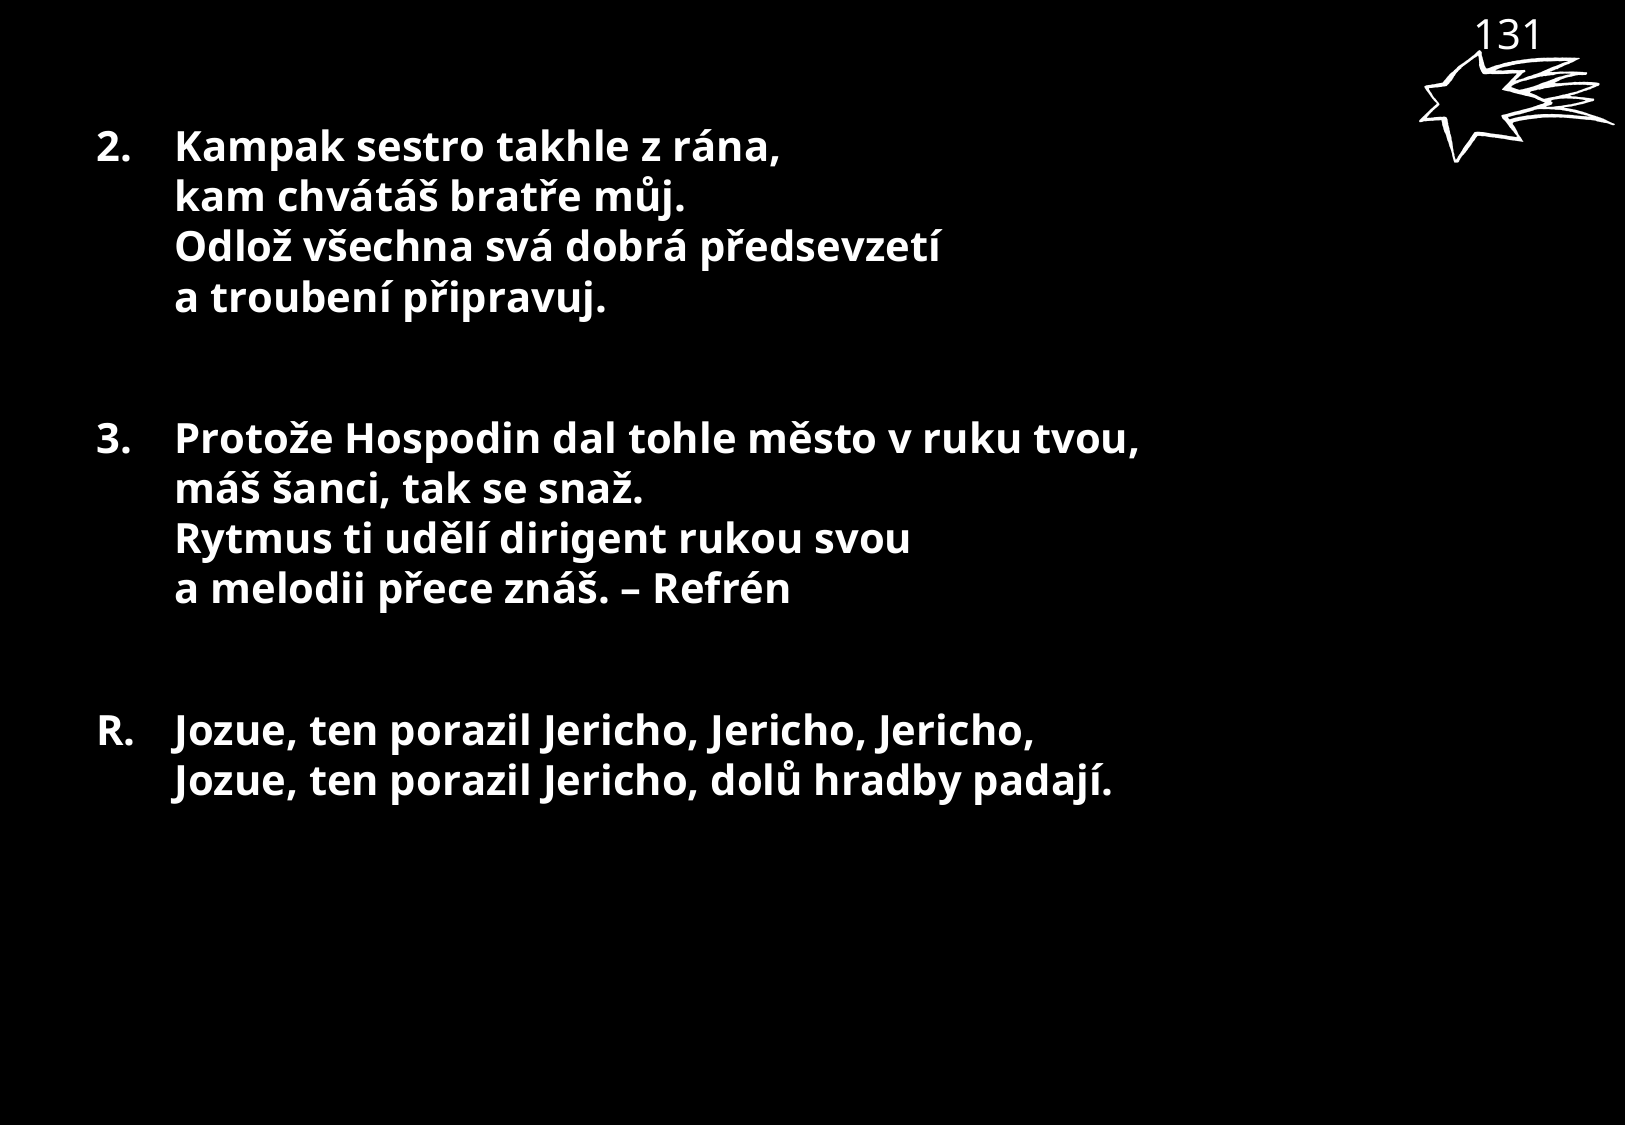

131
# 2. 	Kampak sestro takhle z rána, kam chvátáš bratře můj. Odlož všechna svá dobrá předsevzetí a troubení připravuj.
3. 	Protože Hospodin dal tohle město v ruku tvou,
máš šanci, tak se snaž.
Rytmus ti udělí dirigent rukou svou
a melodii přece znáš. – Refrén
R. 	Jozue, ten porazil Jericho, Jericho, Jericho,
Jozue, ten porazil Jericho, dolů hradby padají.